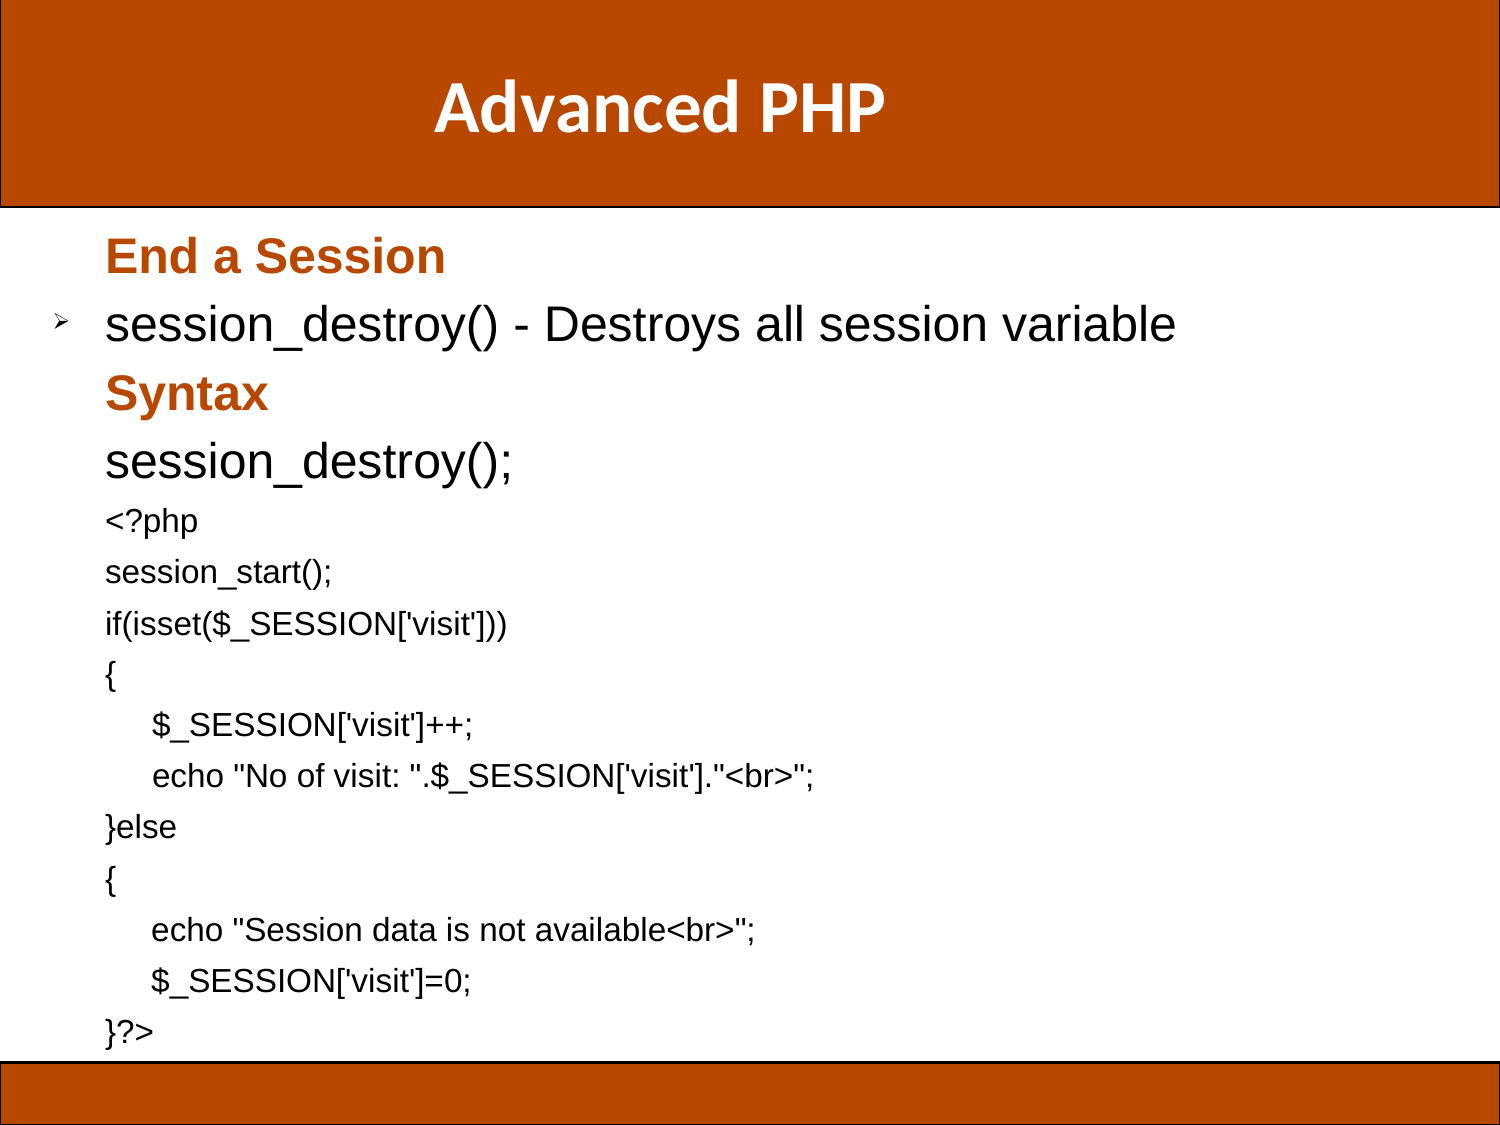

Advanced PHP
# End a Session
session_destroy() - Destroys all session variable
Syntax
session_destroy();
<?php
session_start();
if(isset($_SESSION['visit']))
{
 	 $_SESSION['visit']++;
 	 echo "No of visit: ".$_SESSION['visit']."<br>";
}else
{
 echo "Session data is not available<br>";
 $_SESSION['visit']=0;
}?>